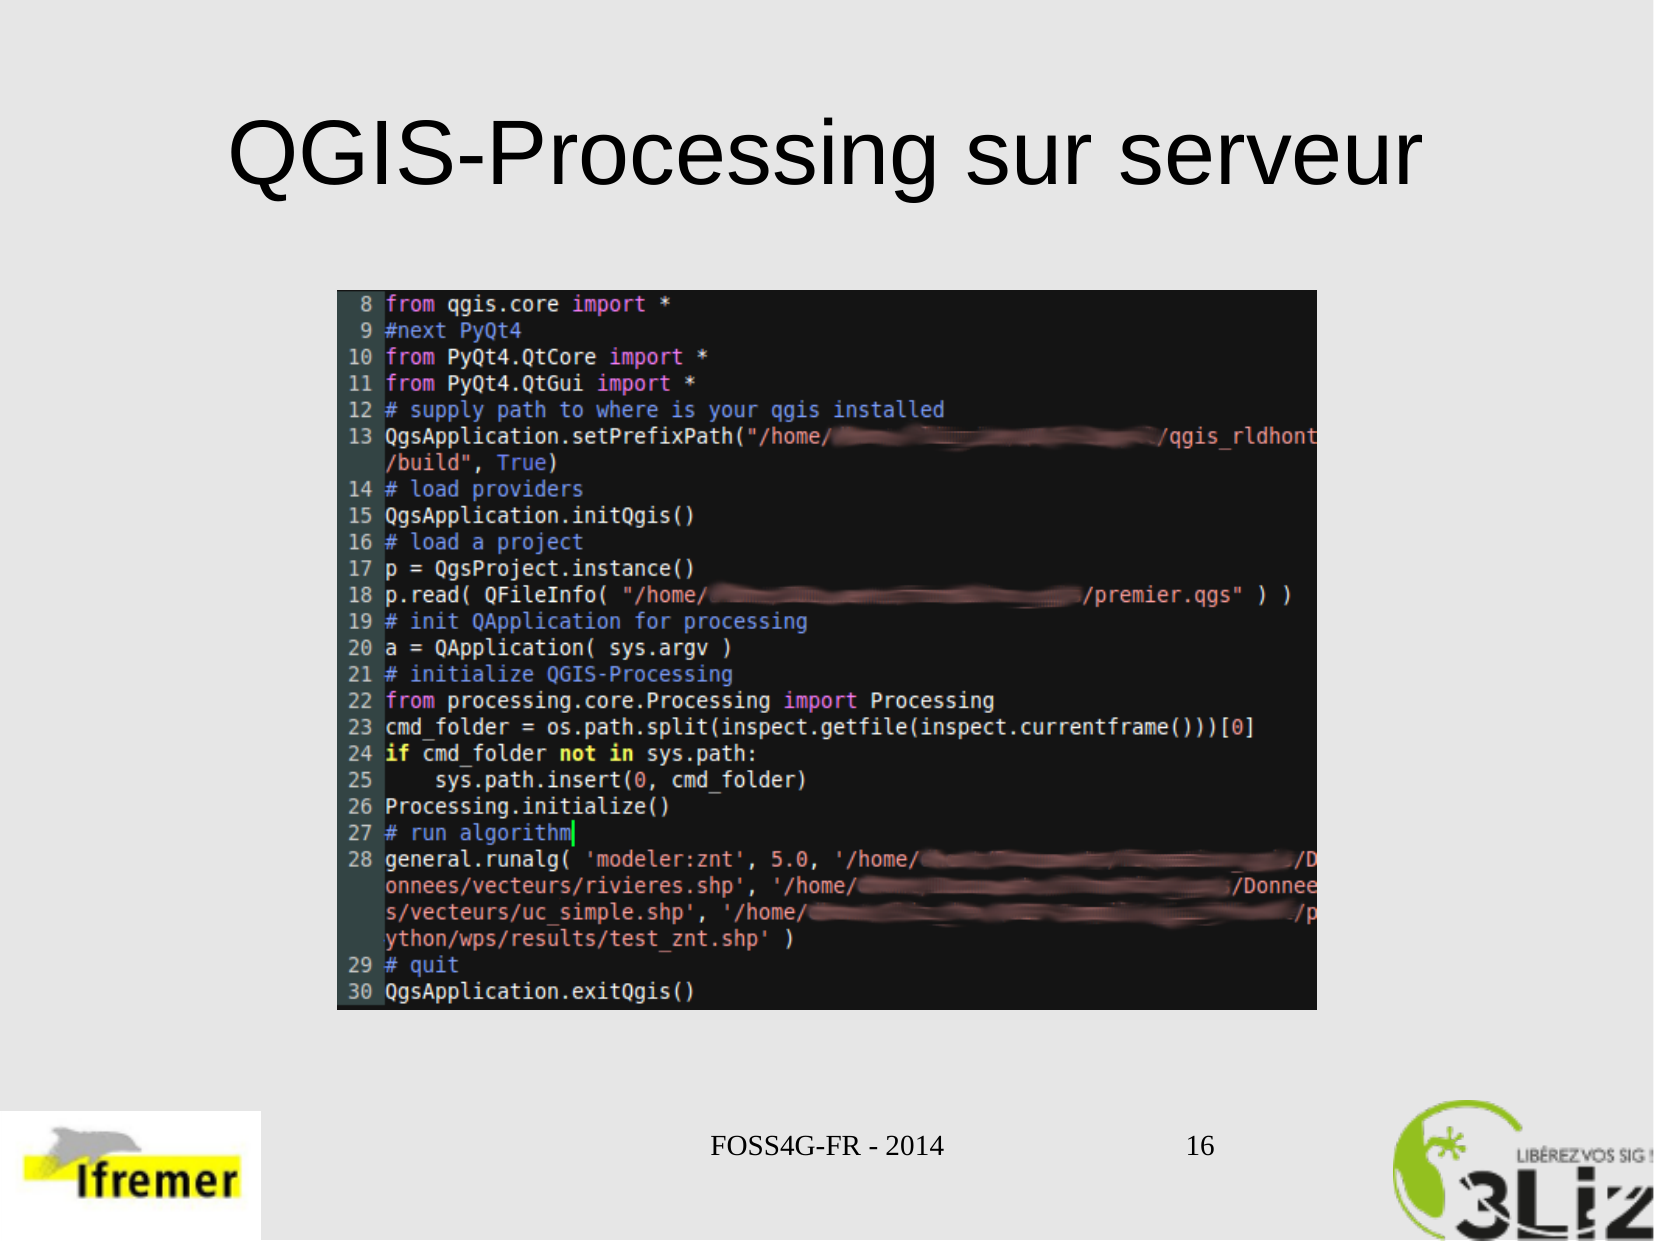

# QGIS-Processing sur serveur
FOSS4G-FR - 2014
16